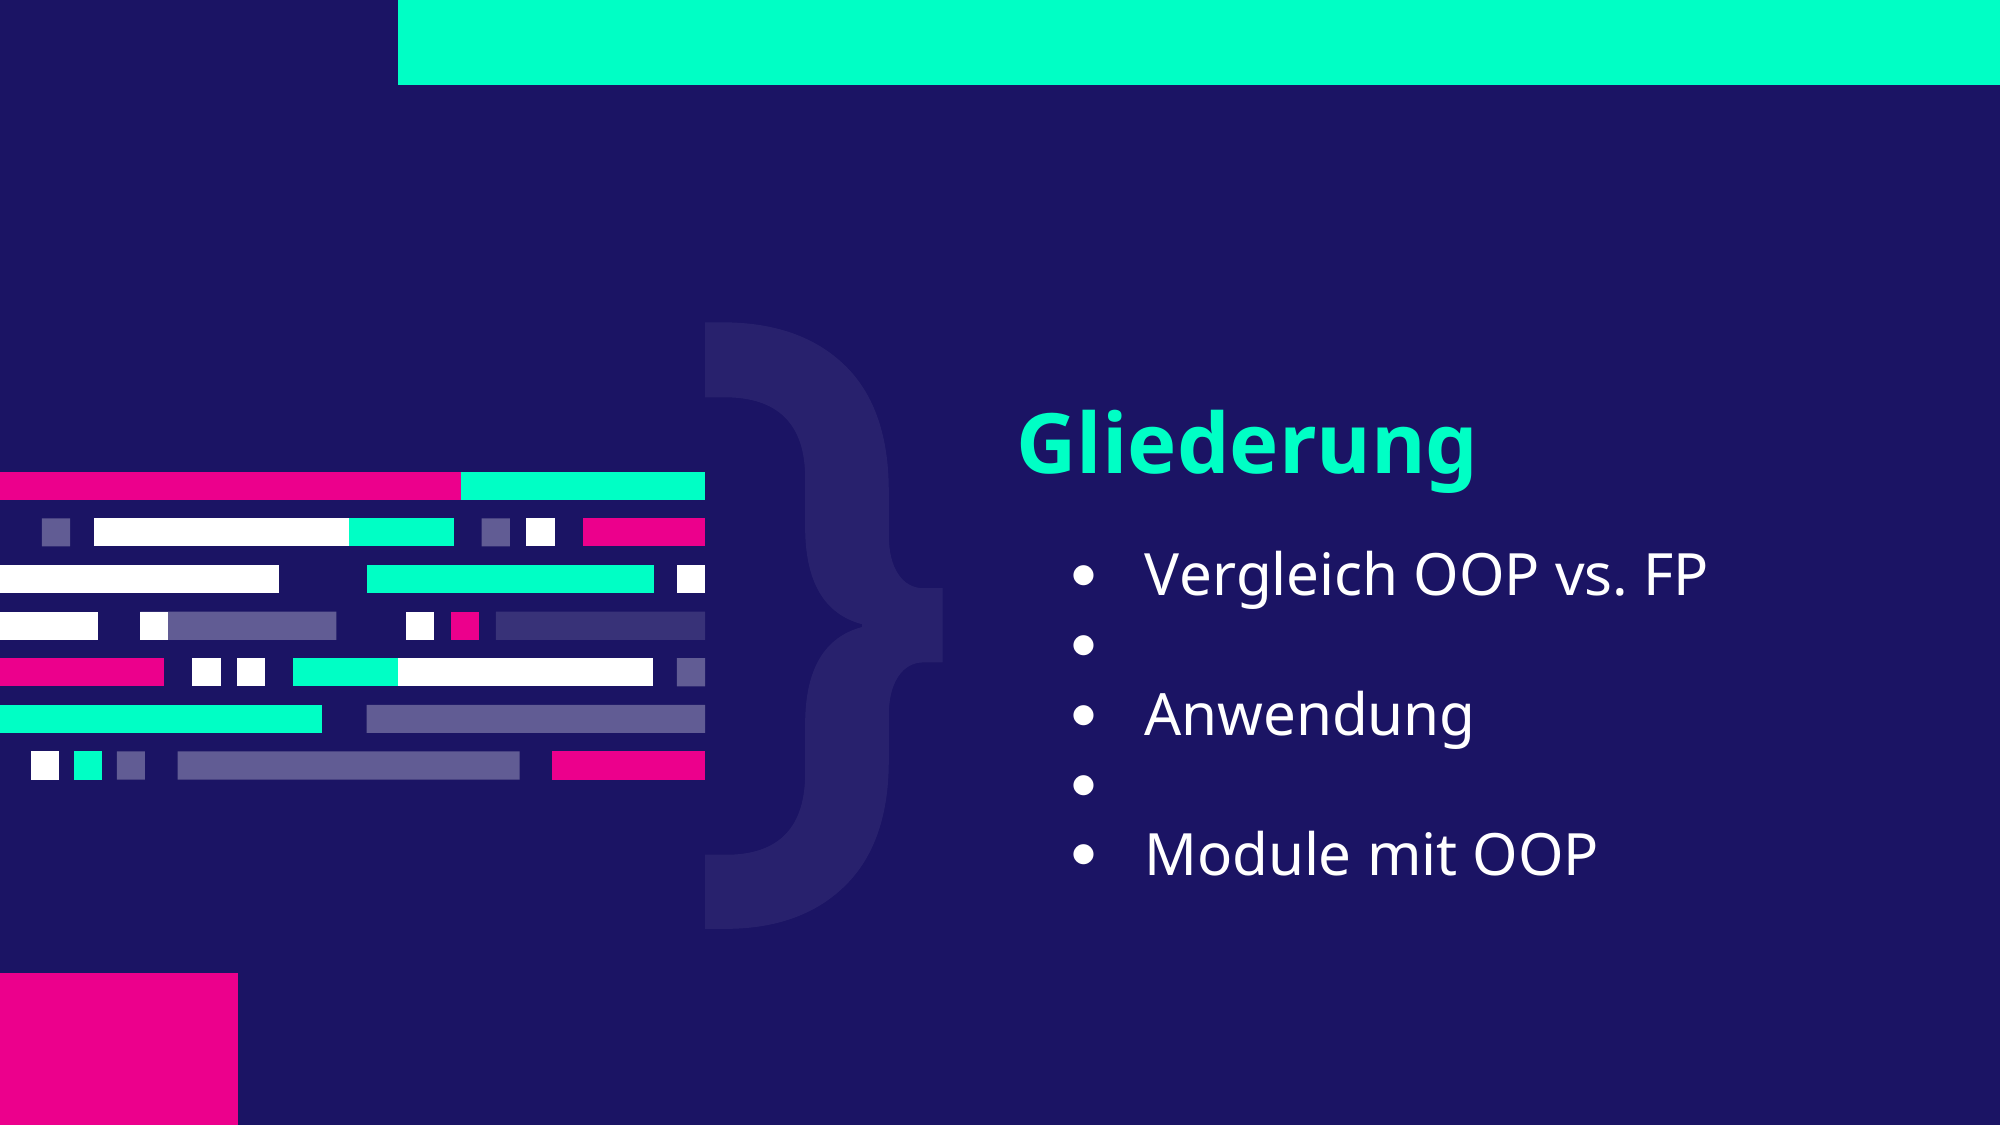

Gliederung
# Vergleich OOP vs. FP
Anwendung
Module mit OOP